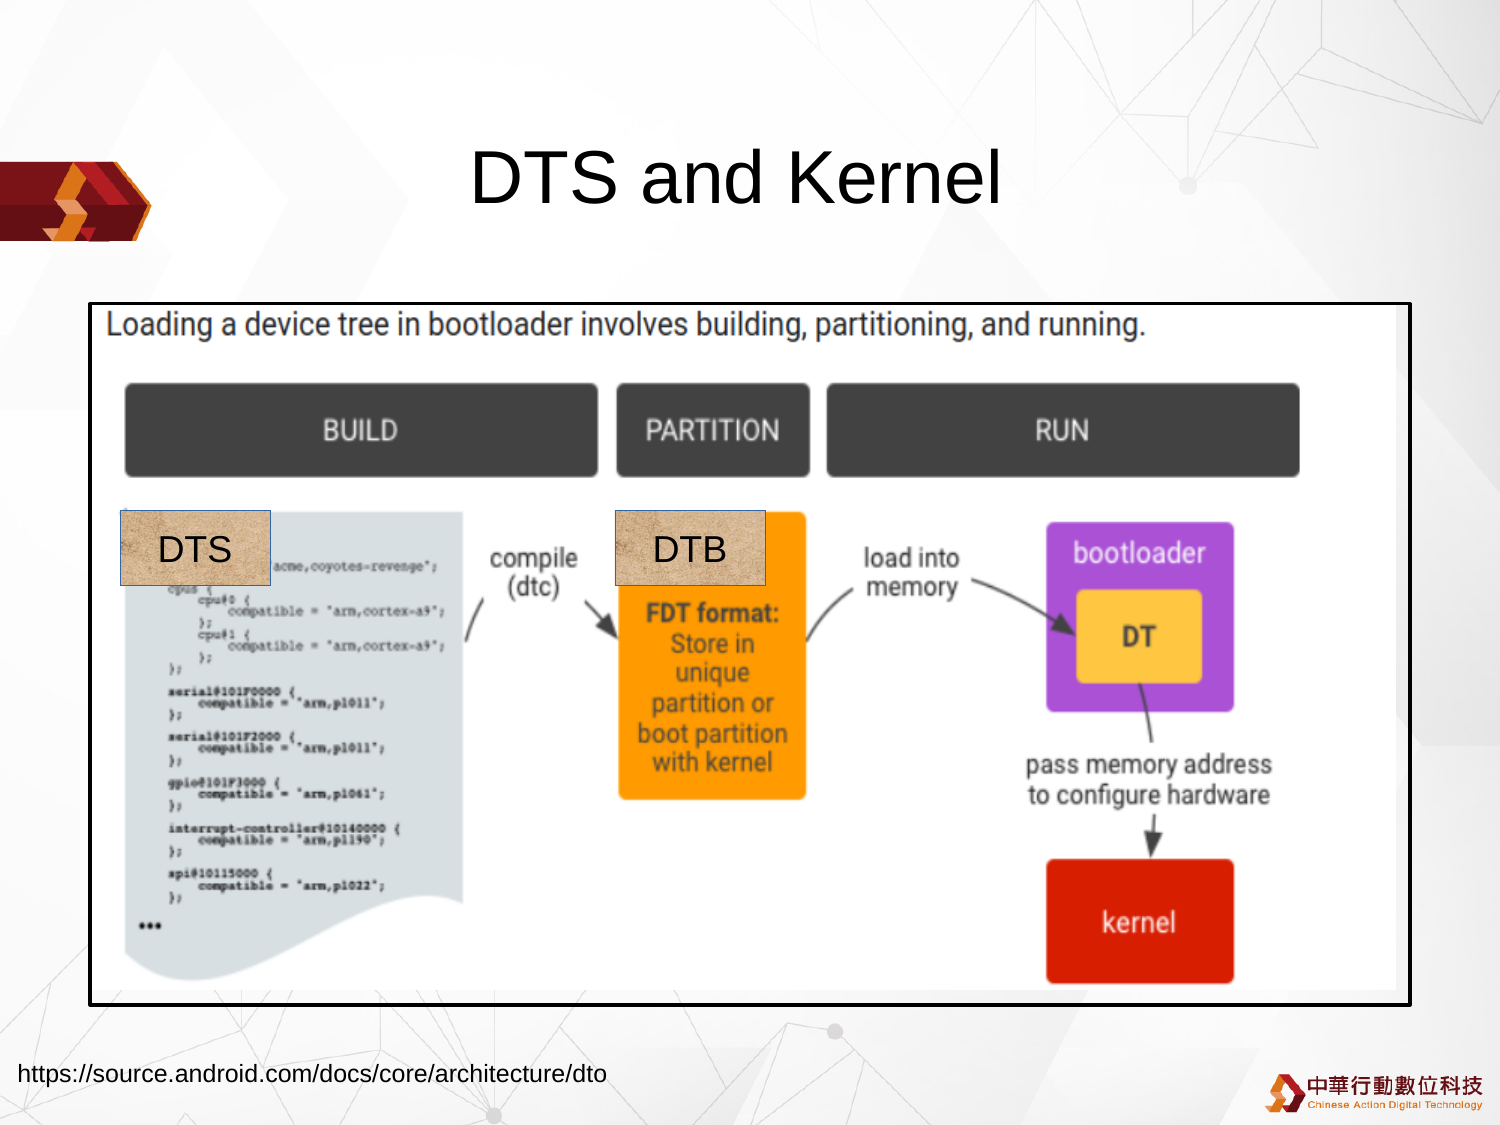

# DTS and Kernel
DTS
DTB
https://source.android.com/docs/core/architecture/dto